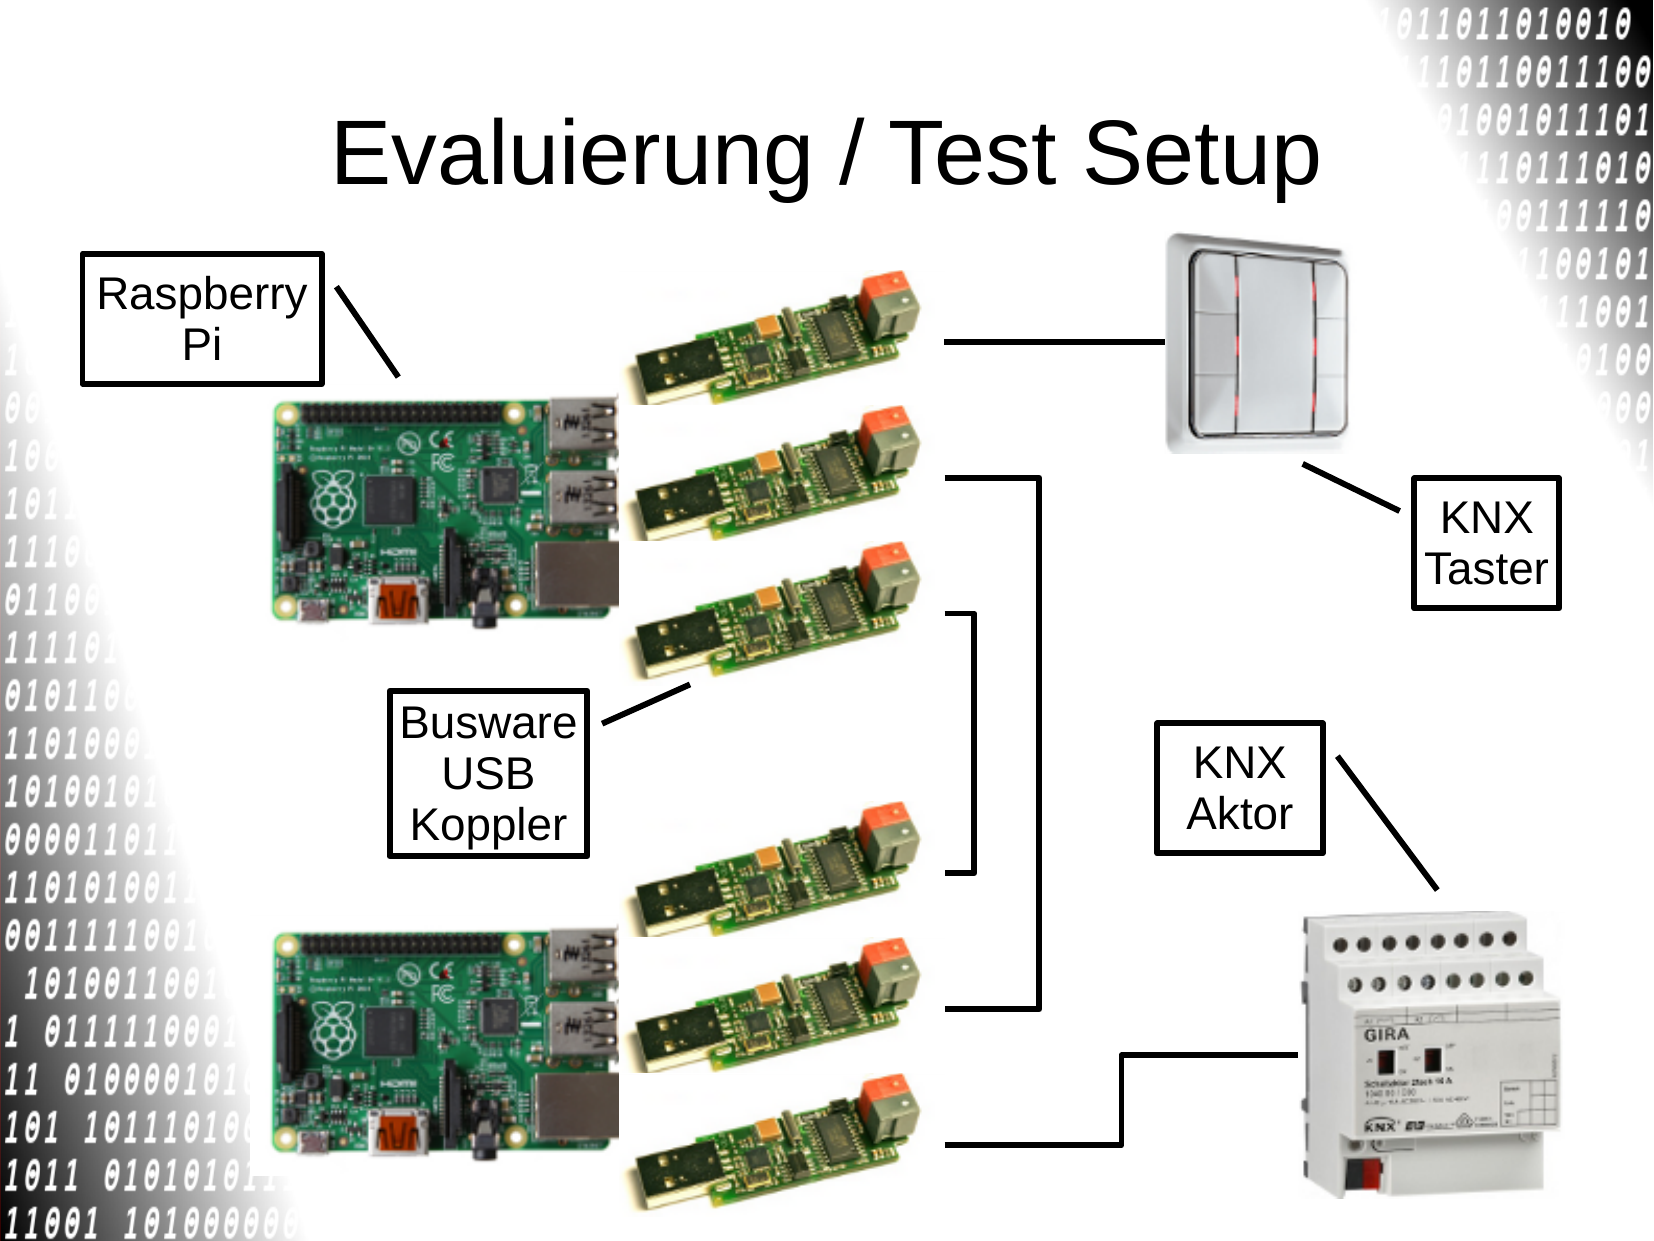

# Evaluierung / Test Setup
Raspberry
Pi
KNX
Taster
Busware
USB
Koppler
KNX
Aktor